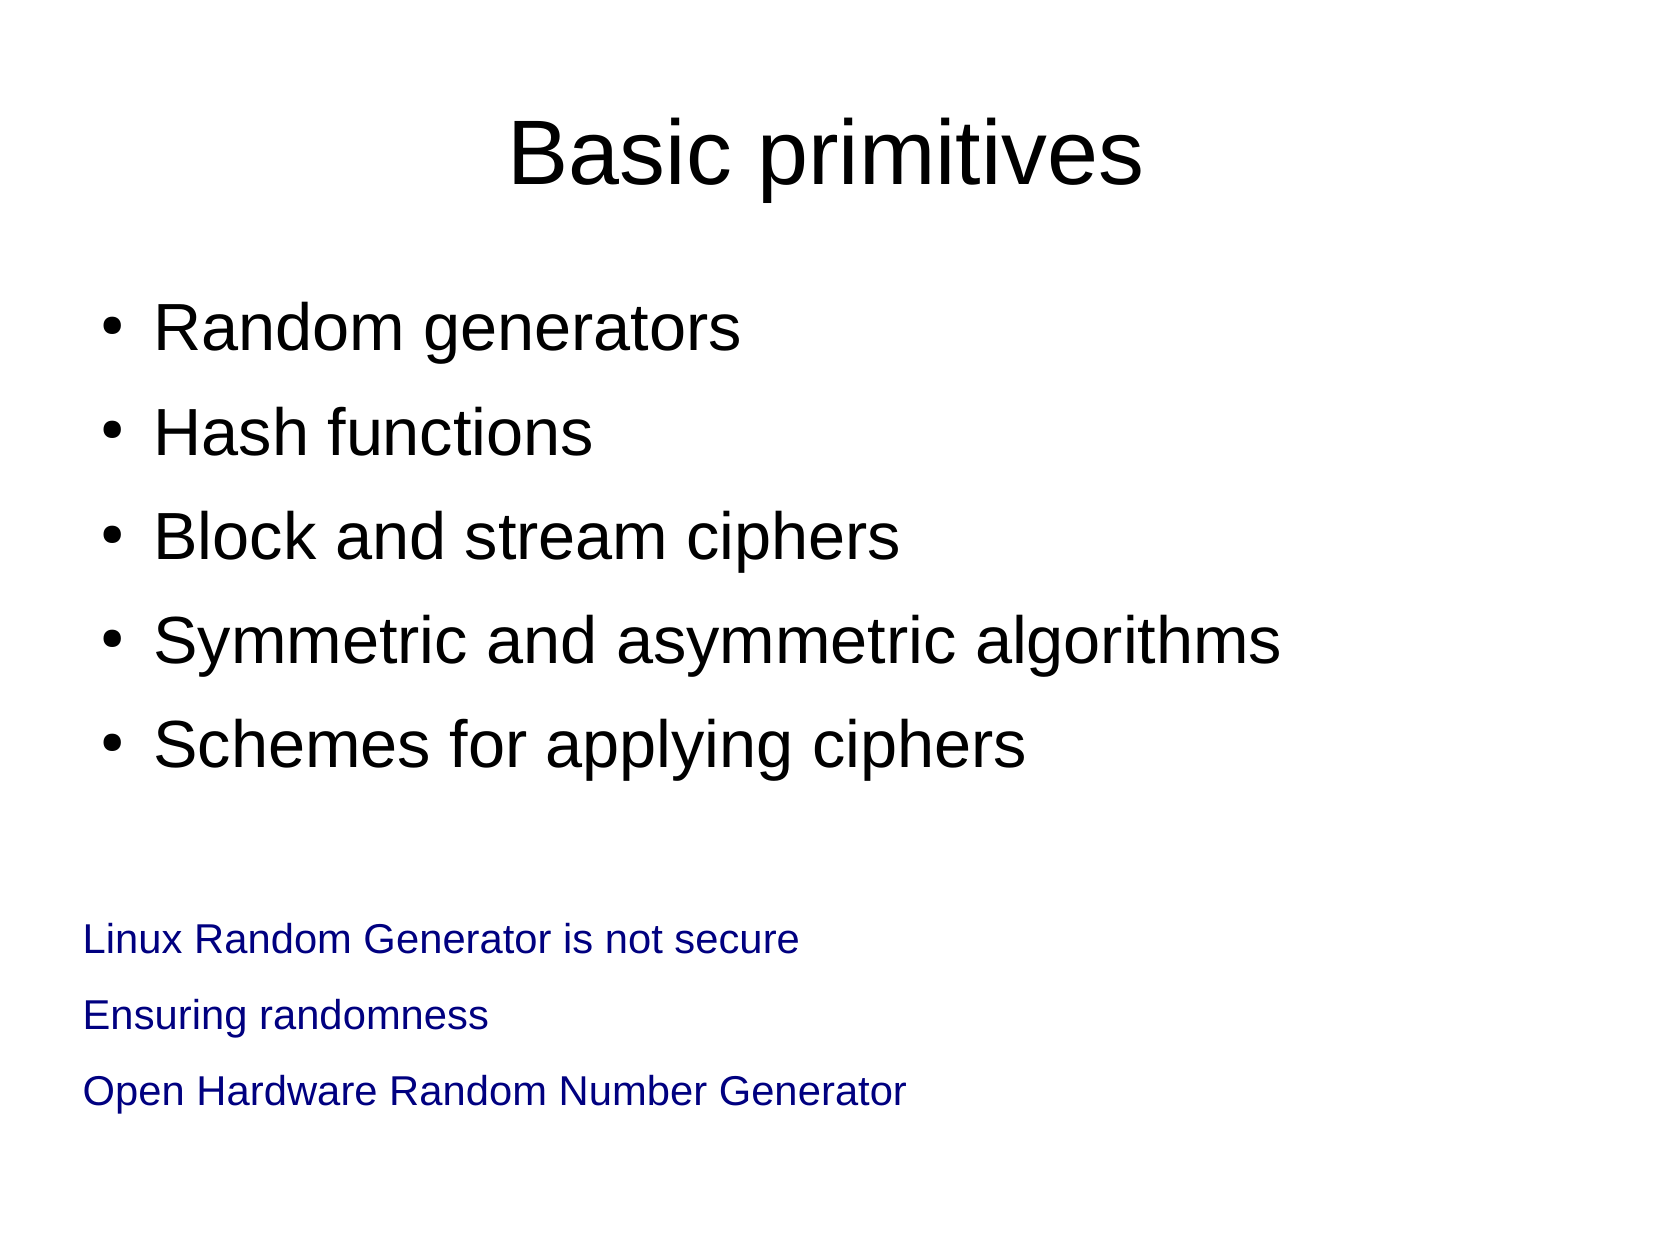

# Basic primitives
Random generators
Hash functions
Block and stream ciphers
Symmetric and asymmetric algorithms
Schemes for applying ciphers
Linux Random Generator is not secure
Ensuring randomness
Open Hardware Random Number Generator